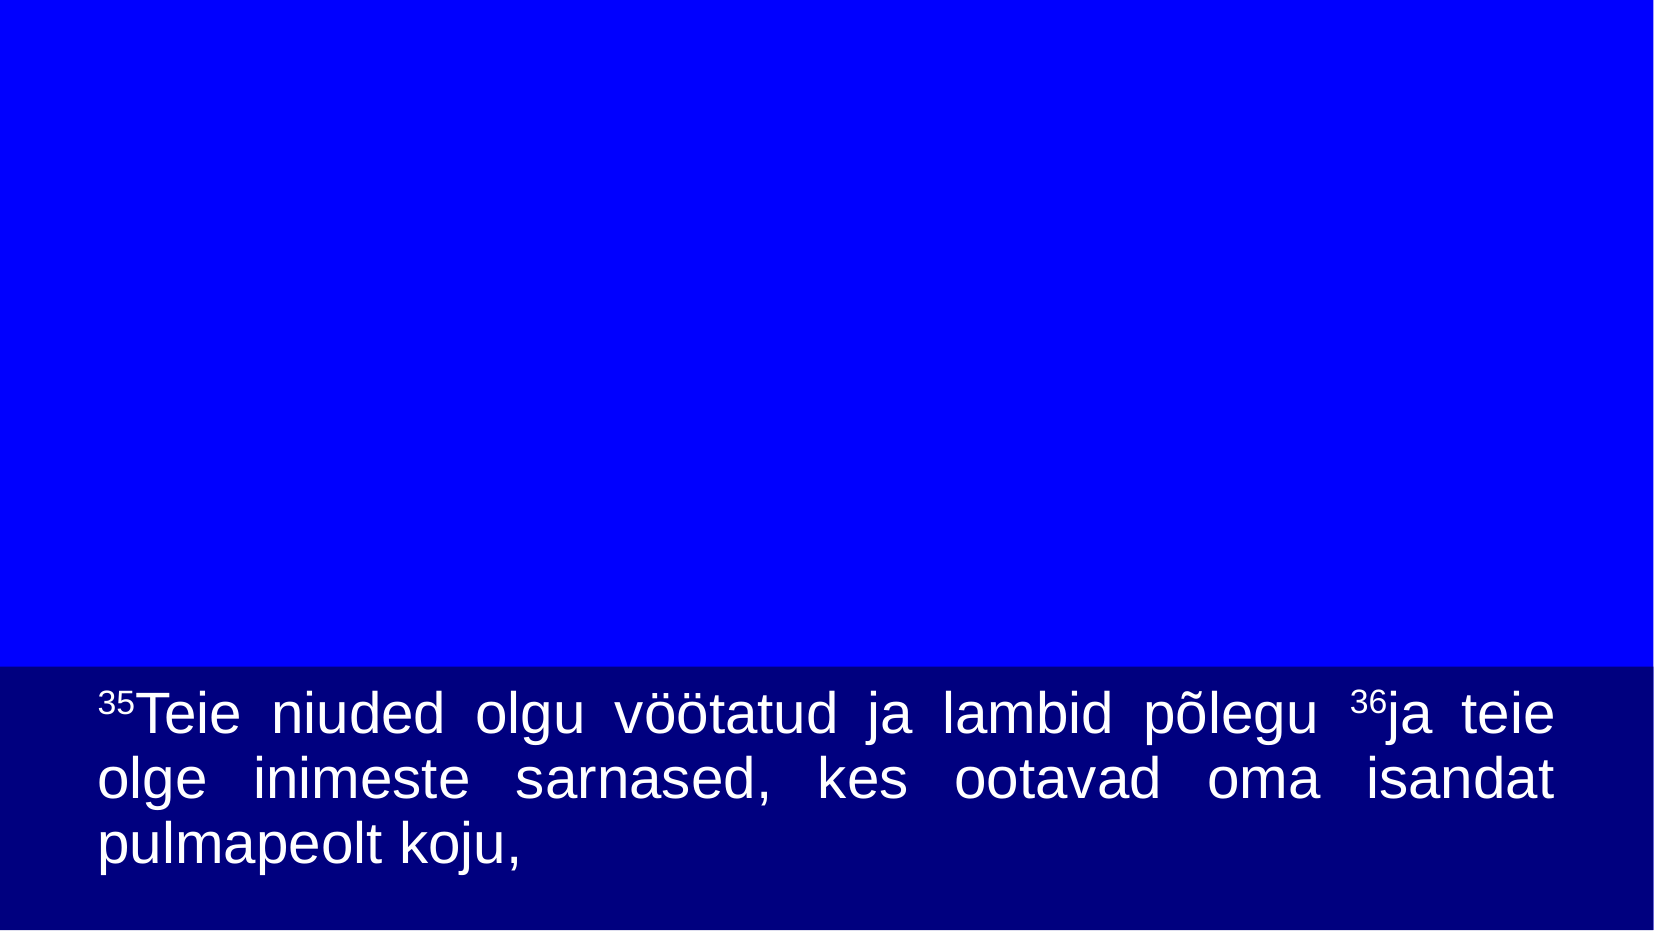

35Teie niuded olgu vöötatud ja lambid põlegu 36ja teie olge inimeste sarnased, kes ootavad oma isandat pulmapeolt koju,